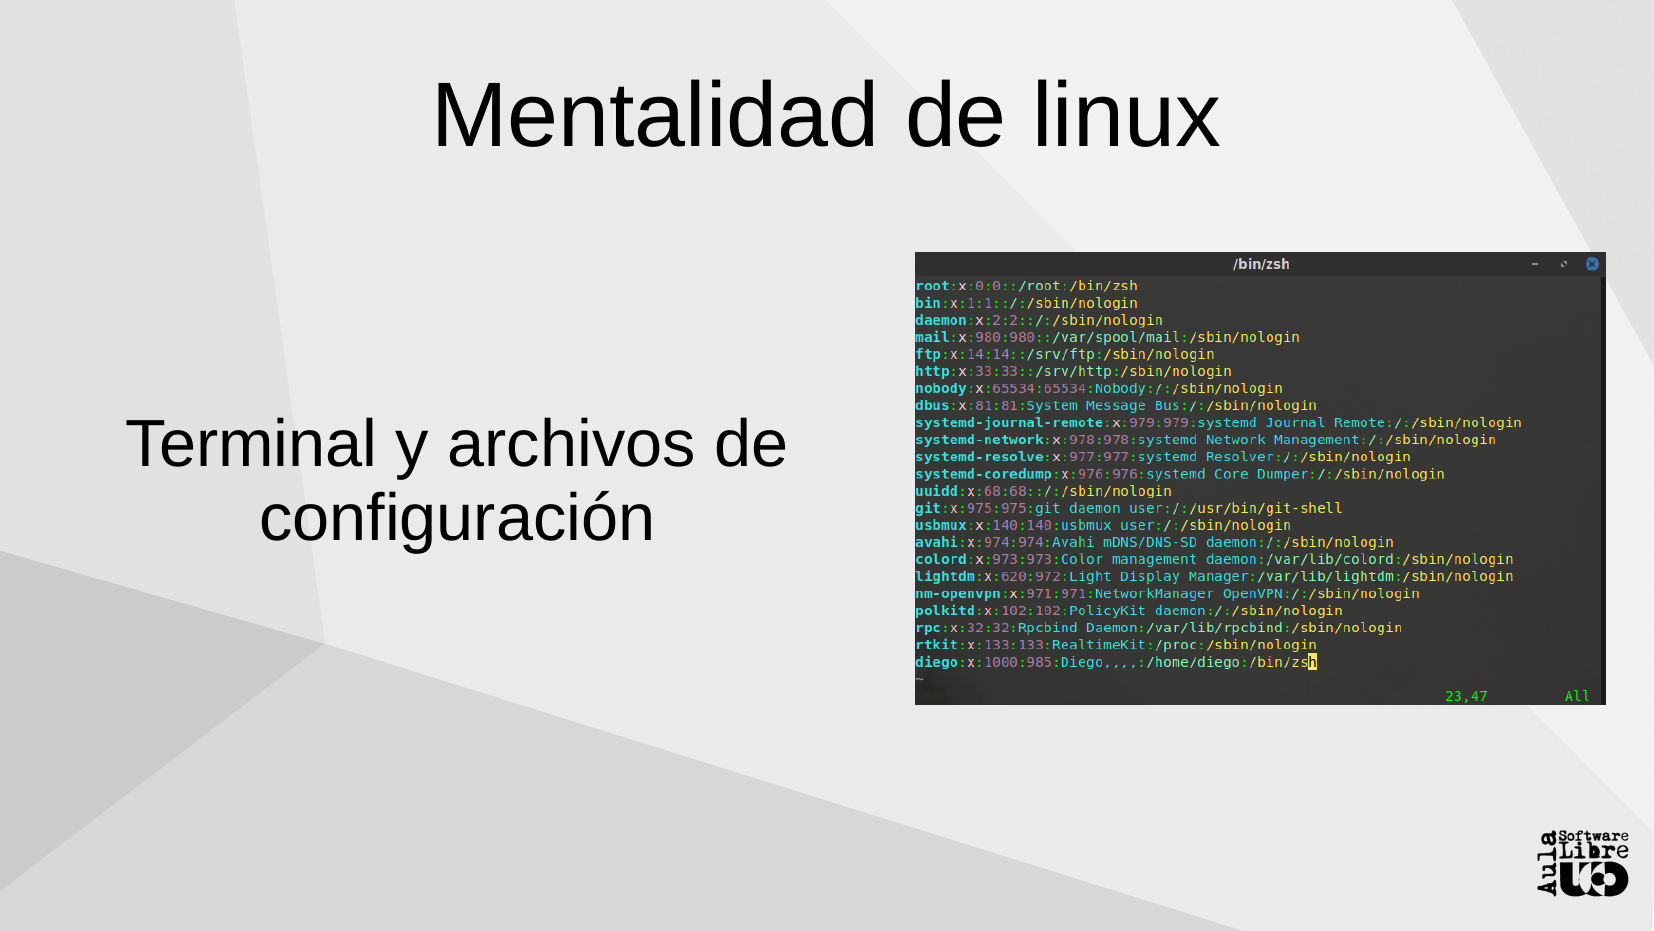

# Mentalidad de linux
Terminal y archivos de configuración